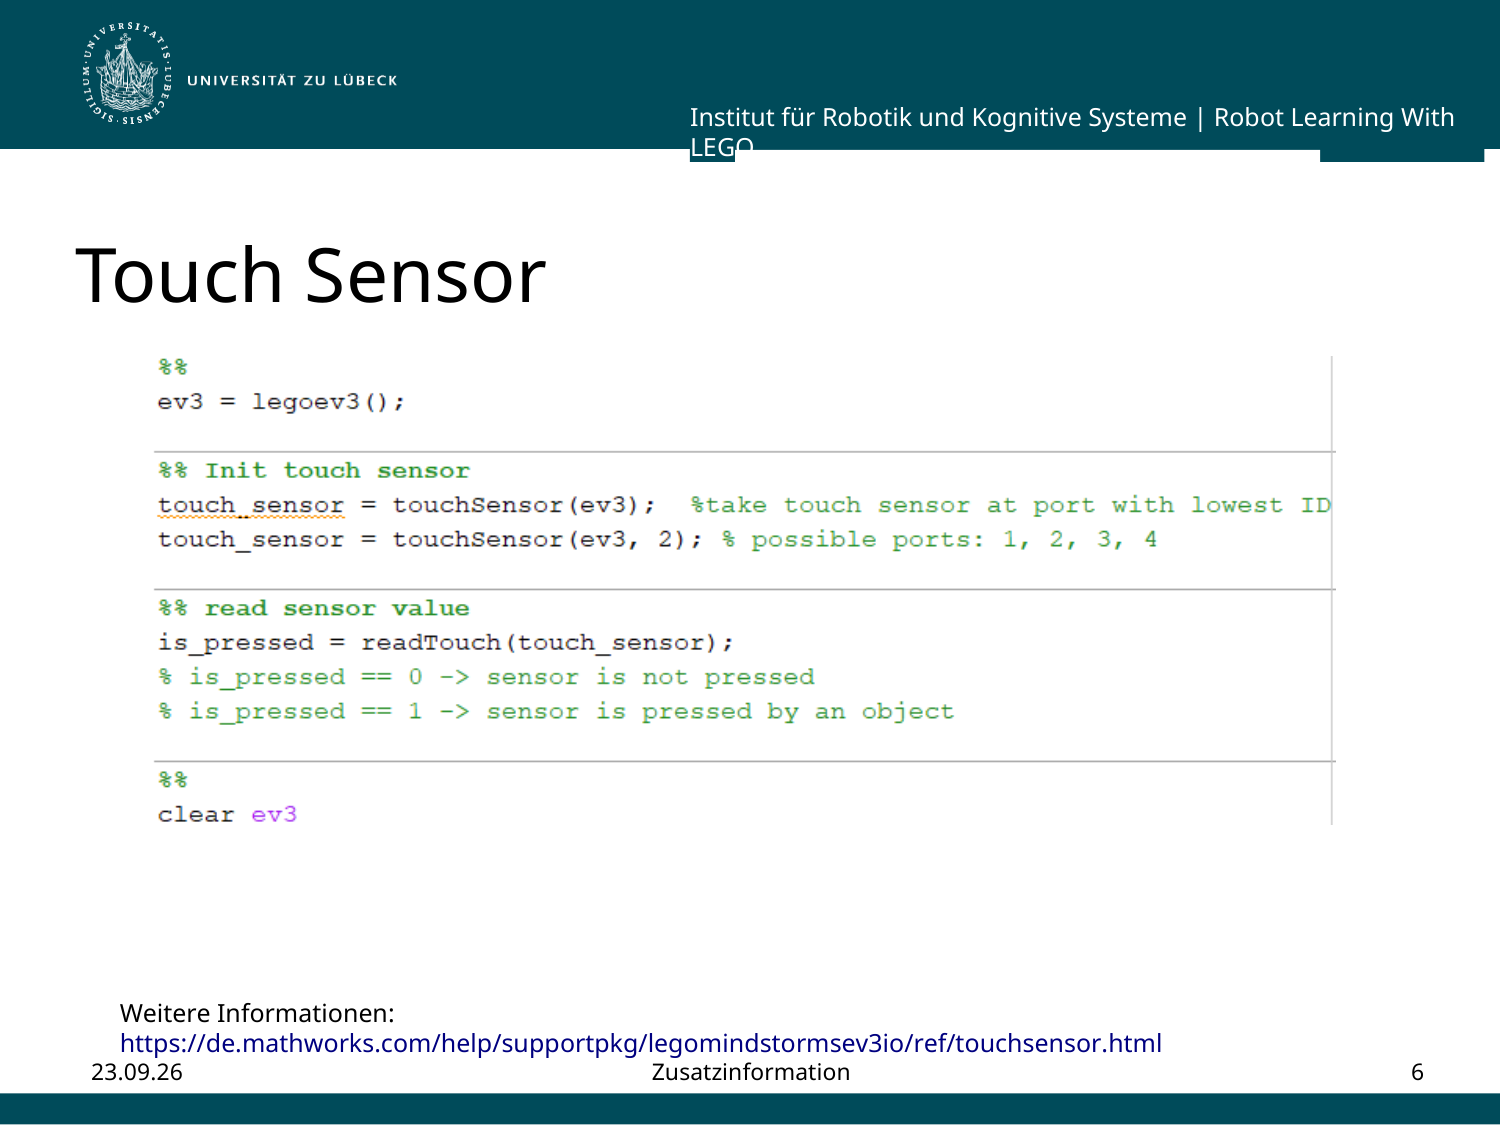

Institut für Robotik und Kognitive Systeme | Robot Learning With LEGO
# Touch Sensor
Weitere Informationen: https://de.mathworks.com/help/supportpkg/legomindstormsev3io/ref/touchsensor.html
Zusatzinformation